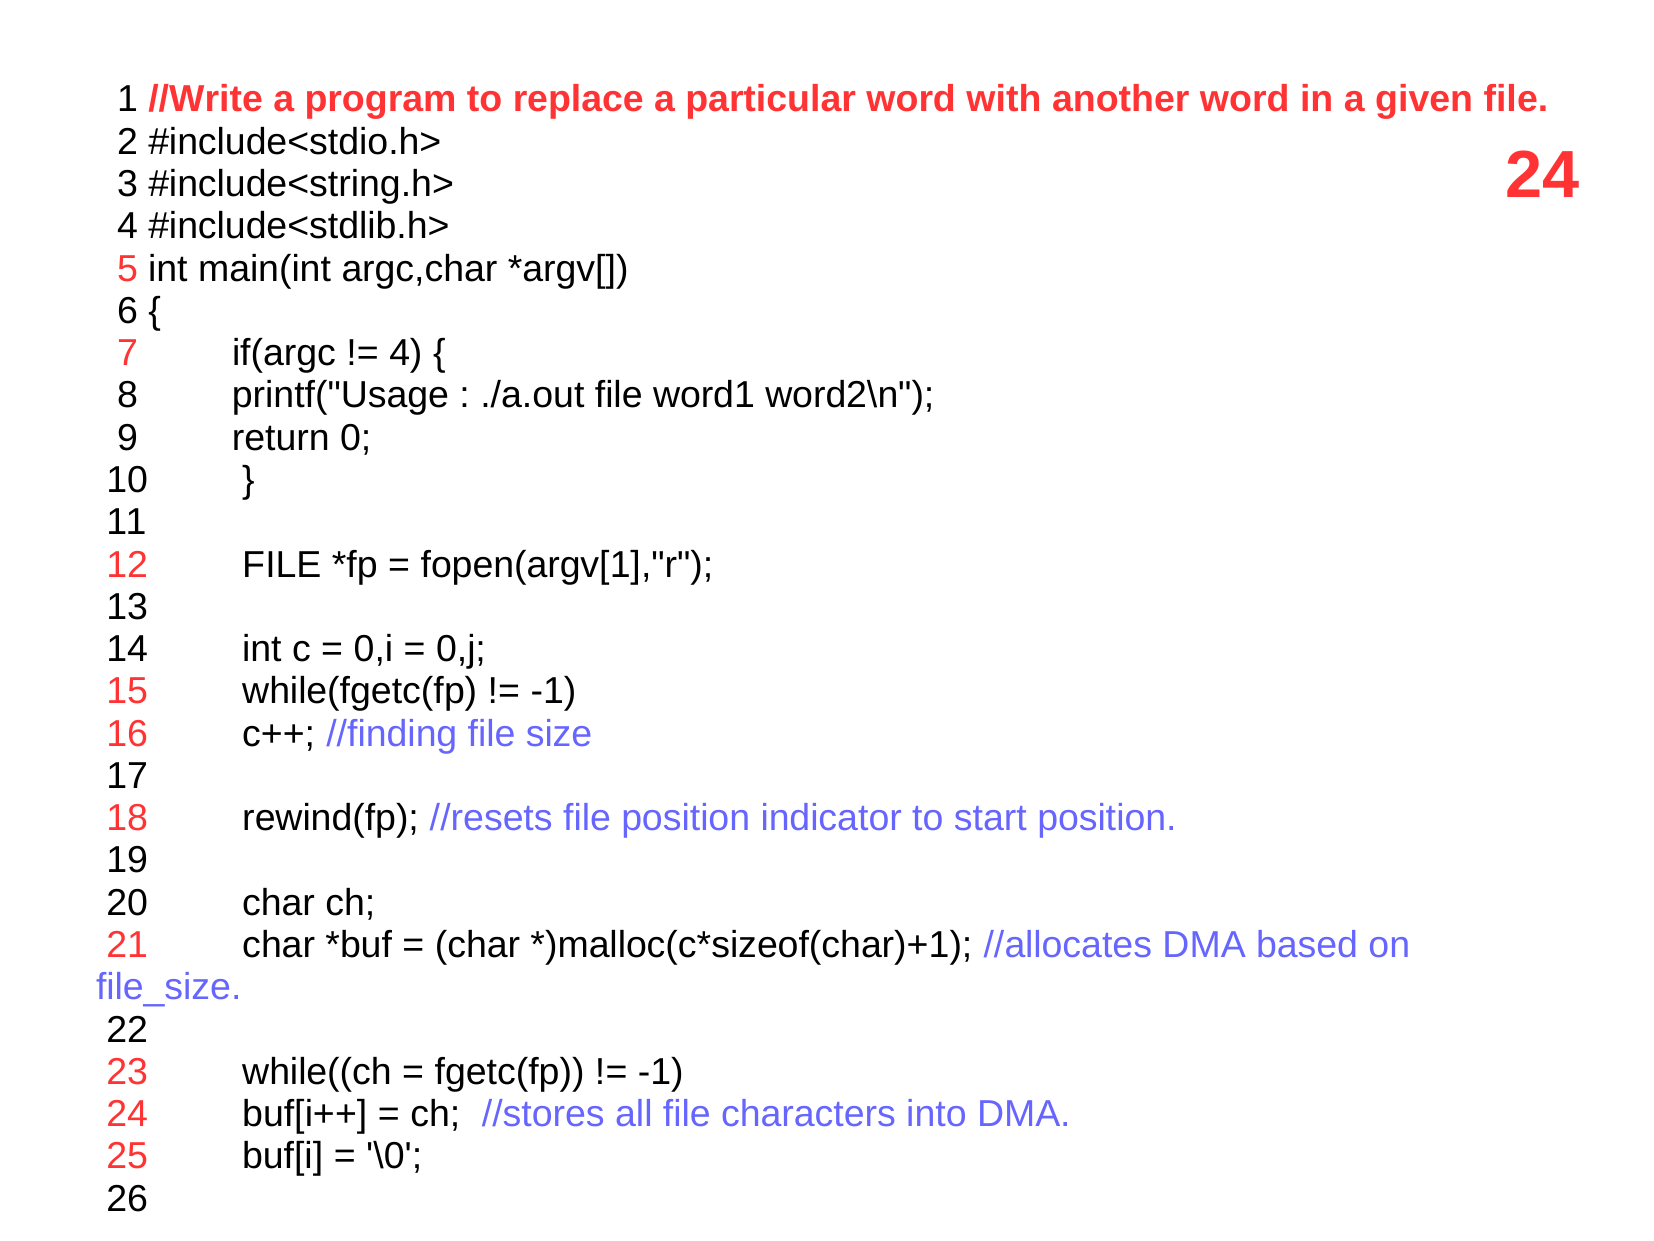

1 //Write a program to replace a particular word with another word in a given file.
 2 #include<stdio.h>
 3 #include<string.h>
 4 #include<stdlib.h>
 5 int main(int argc,char *argv[])
 6 {
 7 if(argc != 4) {
 8 printf("Usage : ./a.out file word1 word2\n");
 9 return 0;
 10 }
 11
 12 FILE *fp = fopen(argv[1],"r");
 13
 14 int c = 0,i = 0,j;
 15 while(fgetc(fp) != -1)
 16 c++; //finding file size
 17
 18 rewind(fp); //resets file position indicator to start position.
 19
 20 char ch;
 21 char *buf = (char *)malloc(c*sizeof(char)+1); //allocates DMA based on file_size.
 22
 23 while((ch = fgetc(fp)) != -1)
 24 buf[i++] = ch; //stores all file characters into DMA.
 25 buf[i] = '\0';
 26
24